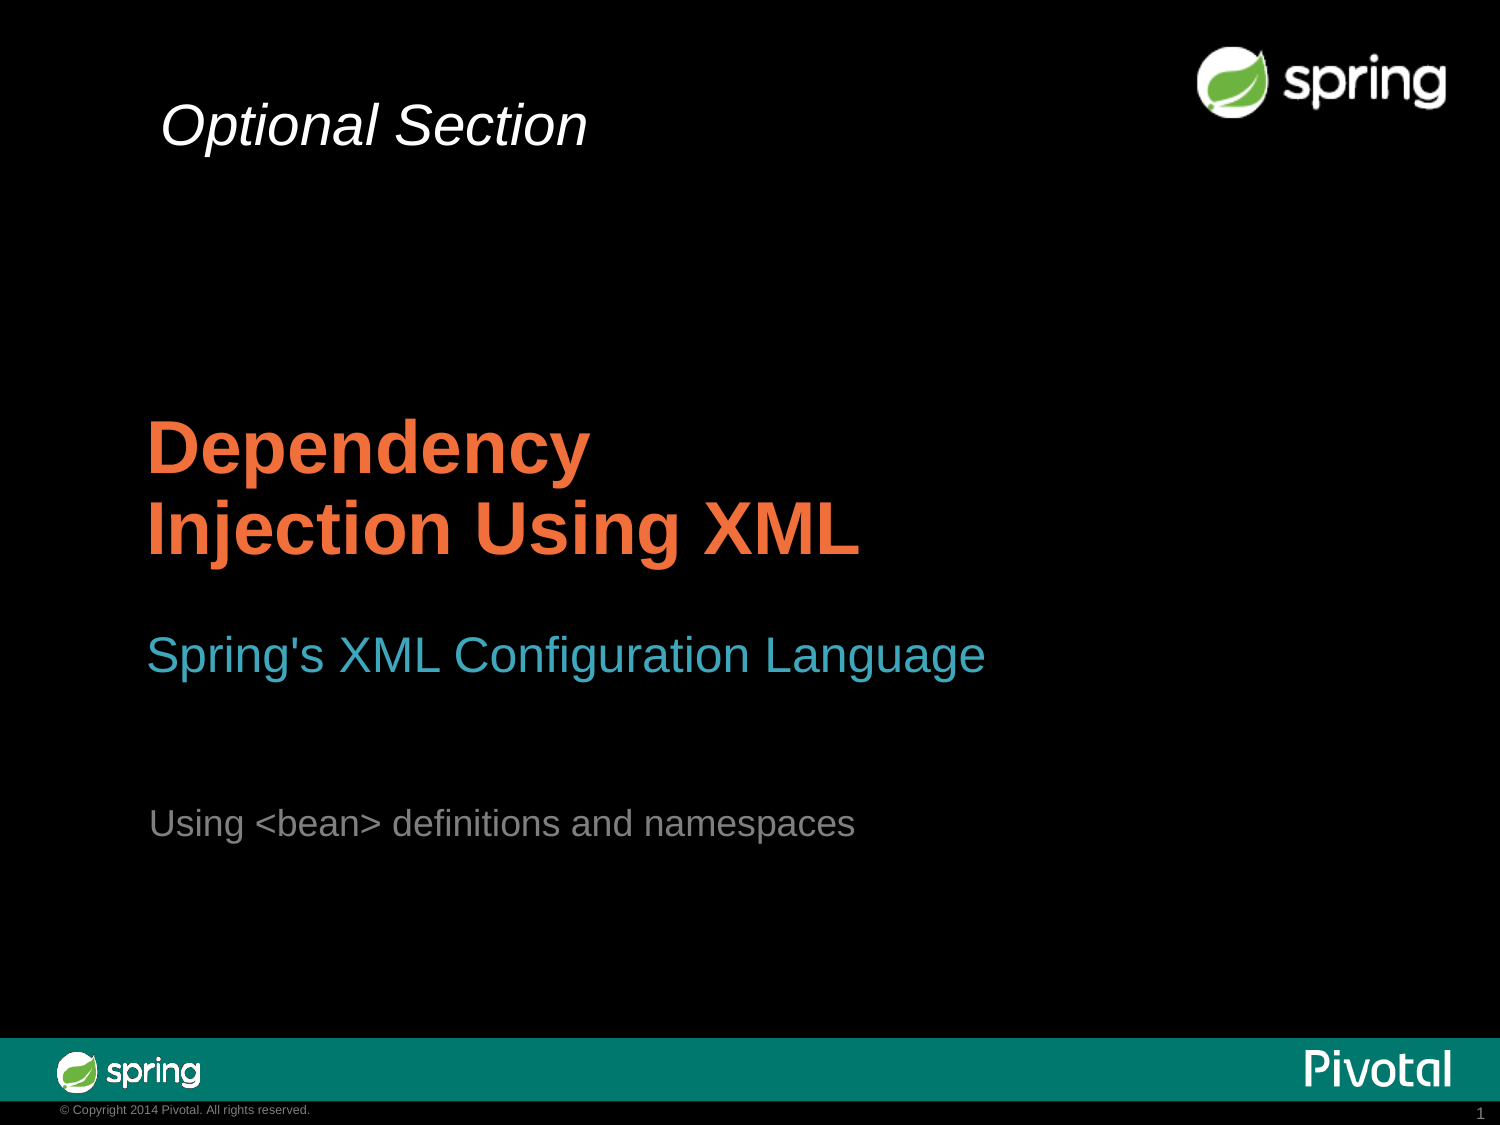

Optional Section
# Dependency Injection Using XML
Spring's XML Configuration Language
Using <bean> definitions and namespaces